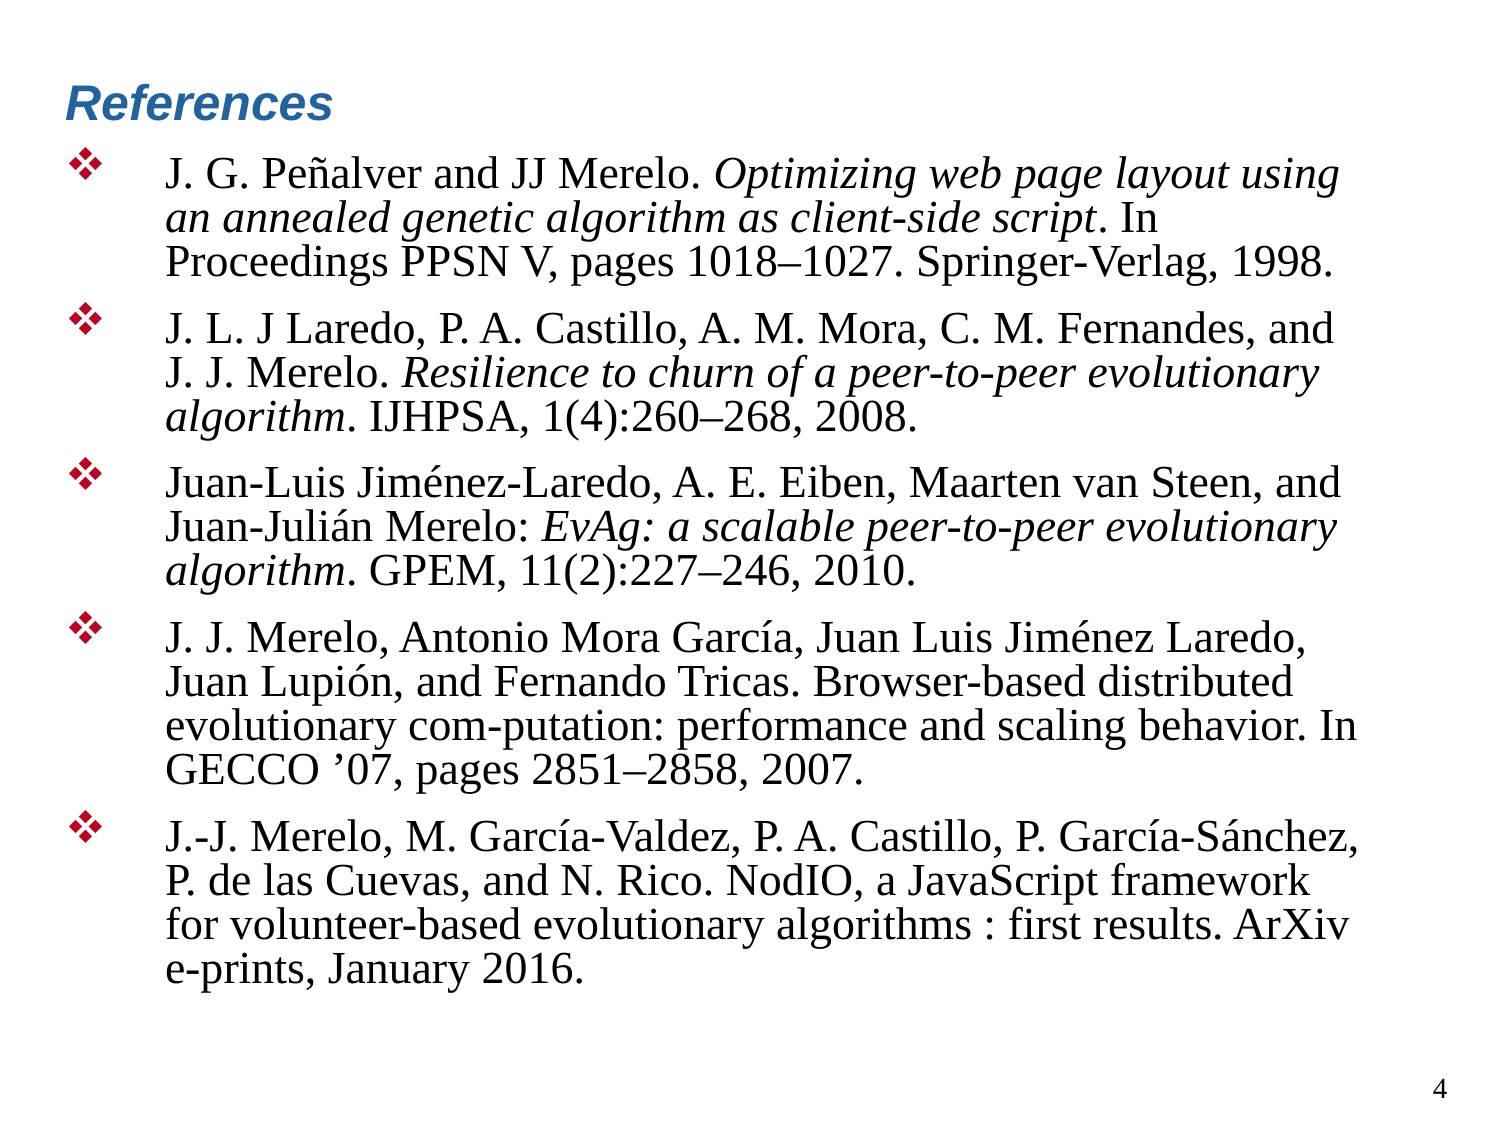

# References
J. G. Peñalver and JJ Merelo. Optimizing web page layout using an annealed genetic algorithm as client-side script. In Proceedings PPSN V, pages 1018–1027. Springer-Verlag, 1998.
J. L. J Laredo, P. A. Castillo, A. M. Mora, C. M. Fernandes, and J. J. Merelo. Resilience to churn of a peer-to-peer evolutionary algorithm. IJHPSA, 1(4):260–268, 2008.
Juan-Luis Jiménez-Laredo, A. E. Eiben, Maarten van Steen, and Juan-Julián Merelo: EvAg: a scalable peer-to-peer evolutionary algorithm. GPEM, 11(2):227–246, 2010.
J. J. Merelo, Antonio Mora García, Juan Luis Jiménez Laredo, Juan Lupión, and Fernando Tricas. Browser-based distributed evolutionary com-putation: performance and scaling behavior. In GECCO ’07, pages 2851–2858, 2007.
J.-J. Merelo, M. García-Valdez, P. A. Castillo, P. García-Sánchez, P. de las Cuevas, and N. Rico. NodIO, a JavaScript framework for volunteer-based evolutionary algorithms : first results. ArXiv e-prints, January 2016.